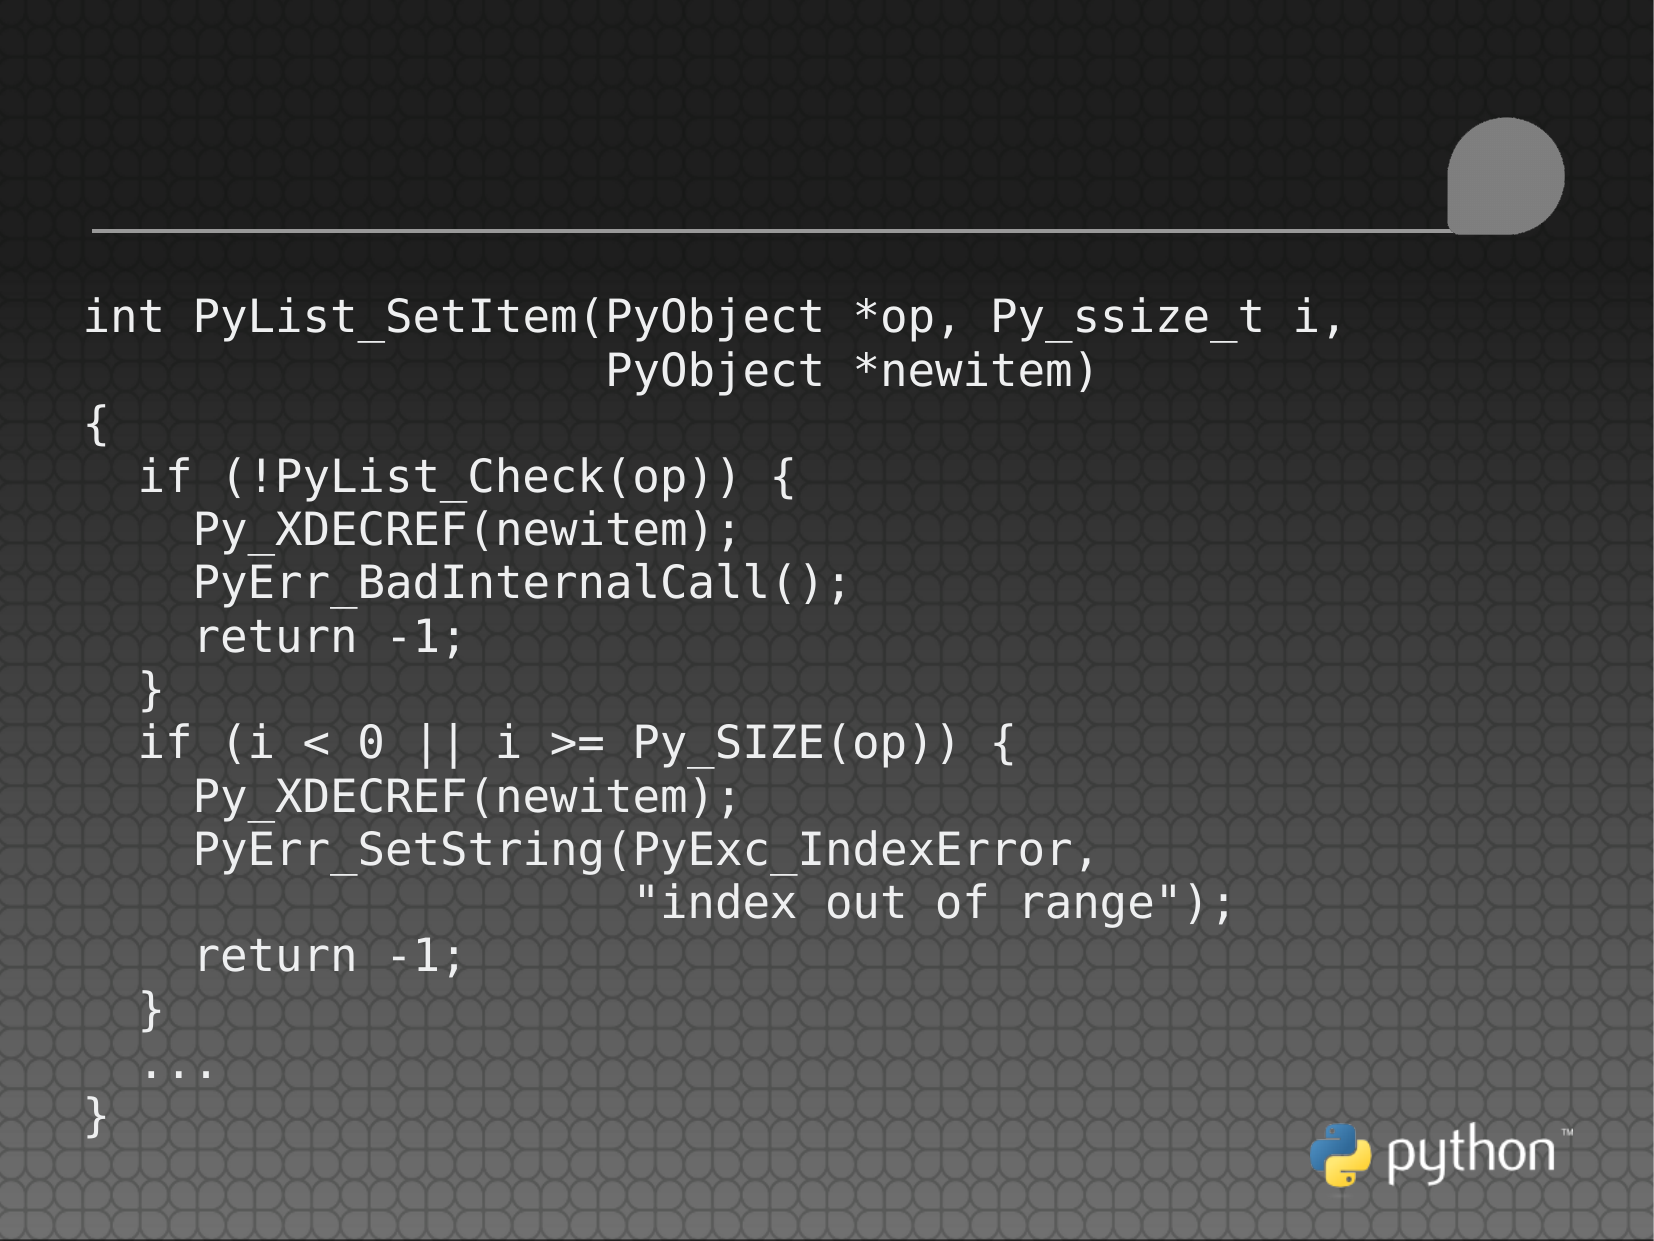

# int PyList_SetItem(PyObject *op, Py_ssize_t i,
 PyObject *newitem)
{
 if (!PyList_Check(op)) {
 Py_XDECREF(newitem);
 PyErr_BadInternalCall();
 return -1;
 }
 if (i < 0 || i >= Py_SIZE(op)) {
 Py_XDECREF(newitem);
 PyErr_SetString(PyExc_IndexError,
 "index out of range");
 return -1;
 }
 ...
}